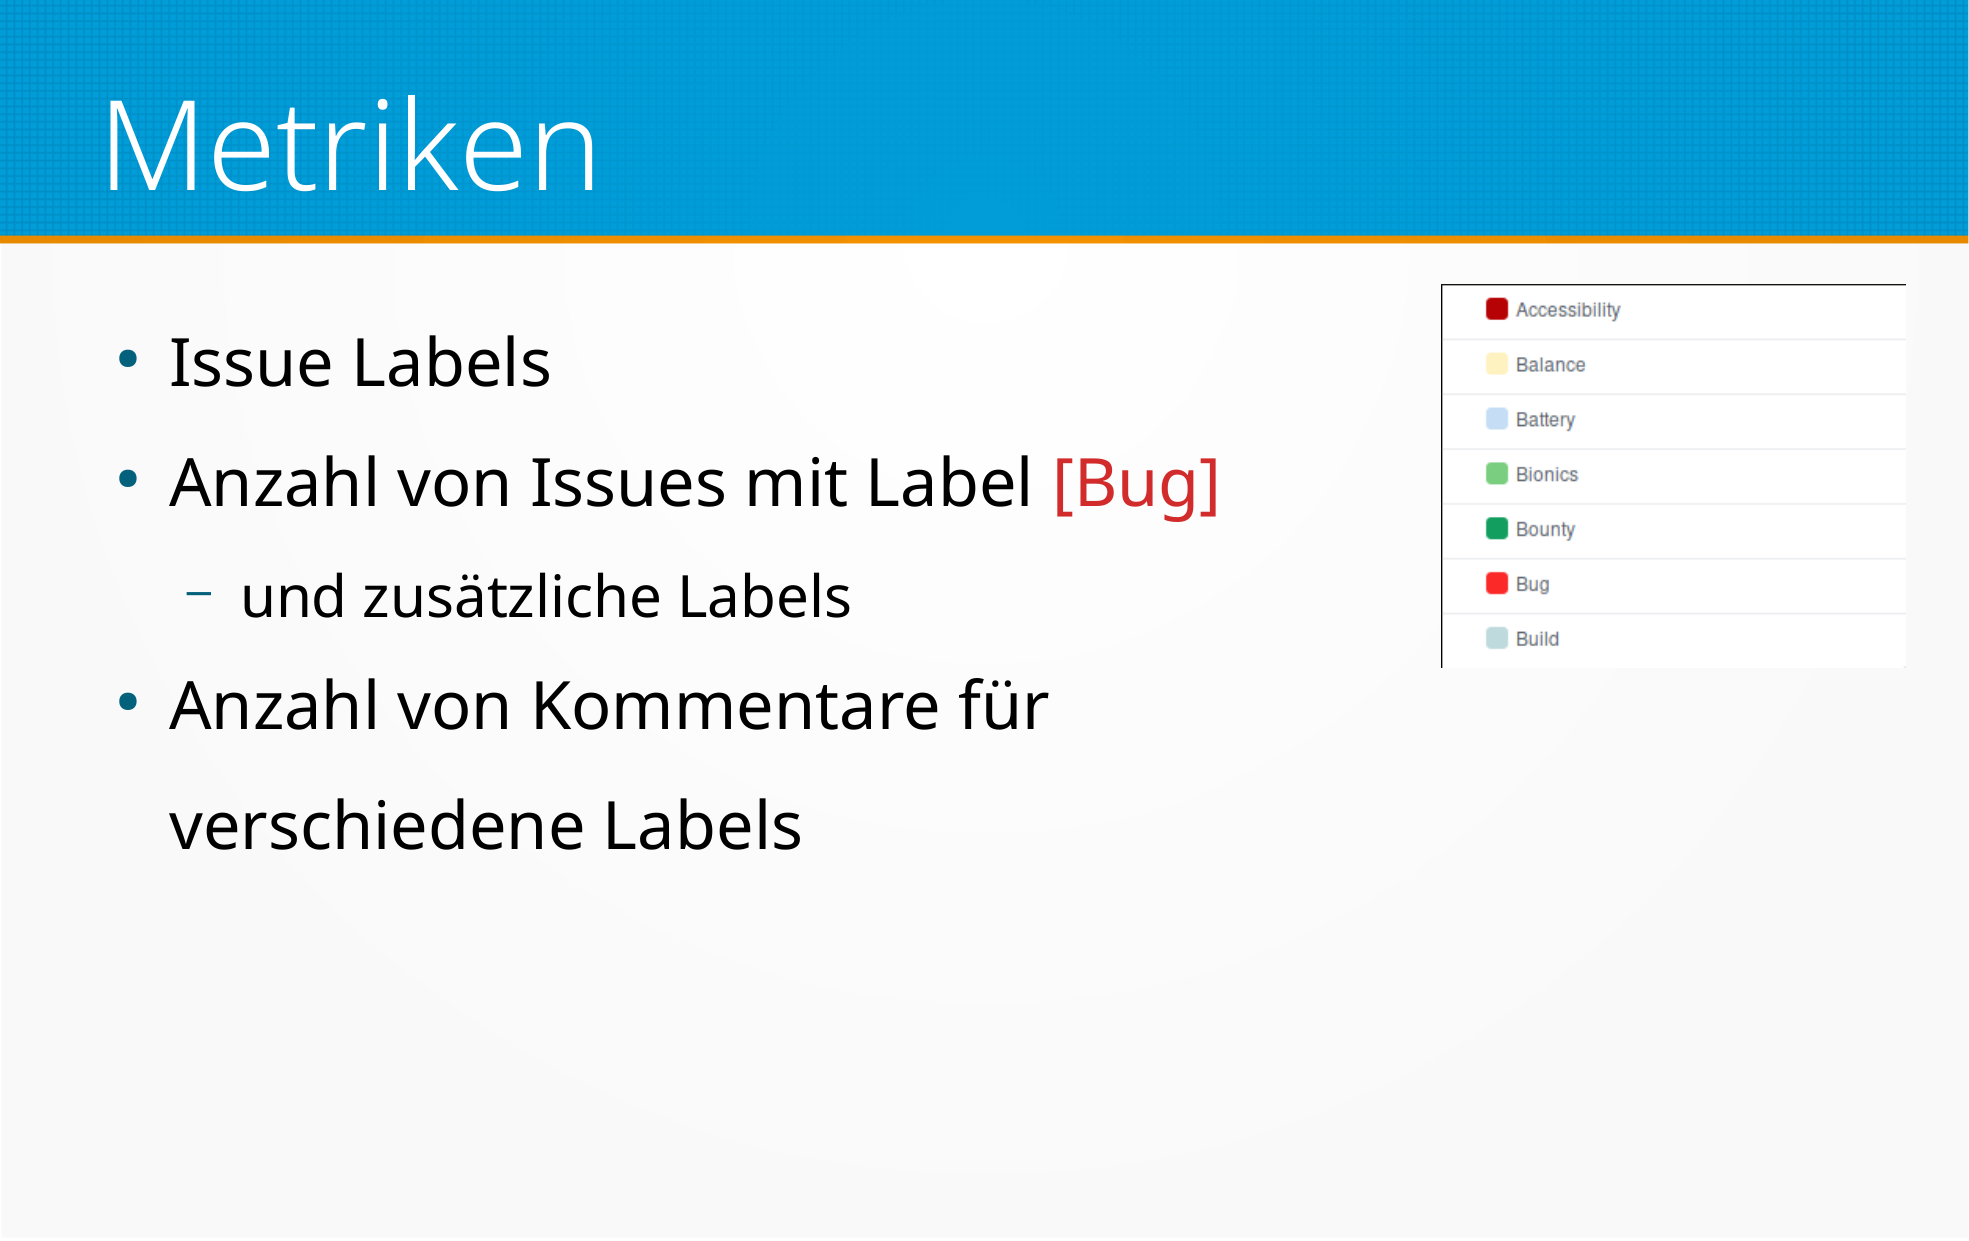

# Metriken
Issue Labels
Anzahl von Issues mit Label [Bug]
und zusätzliche Labels
Anzahl von Kommentare für
verschiedene Labels